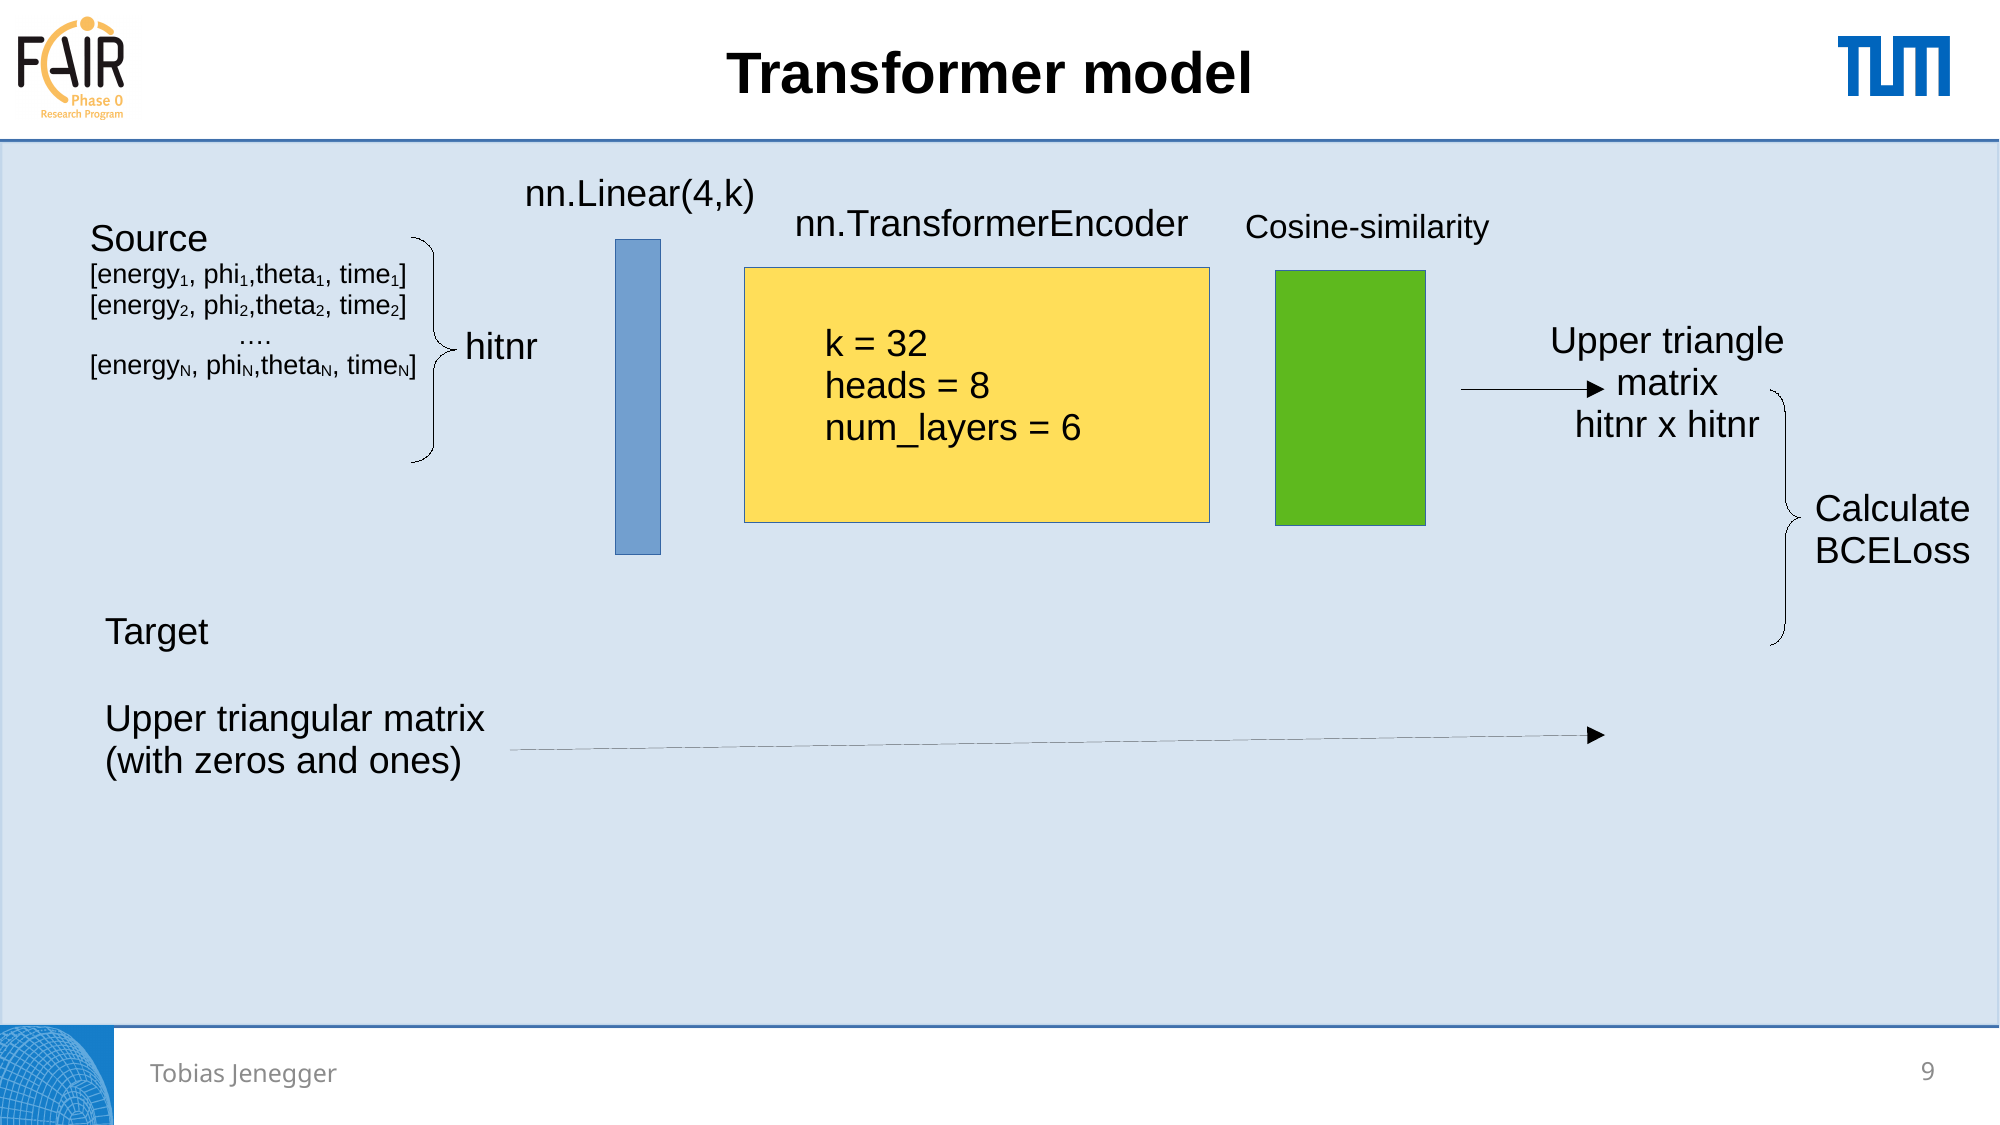

Transformer model
nn.Linear(4,k)
nn.TransformerEncoder
Cosine-similarity
Source
[energy1, phi1,theta1, time1]
[energy2, phi2,theta2, time2]
		….
[energyN, phiN,thetaN, timeN]
Upper triangle matrix
hitnr x hitnr
k = 32
heads = 8
num_layers = 6
hitnr
Calculate BCELoss
Target
Upper triangular matrix
(with zeros and ones)
9